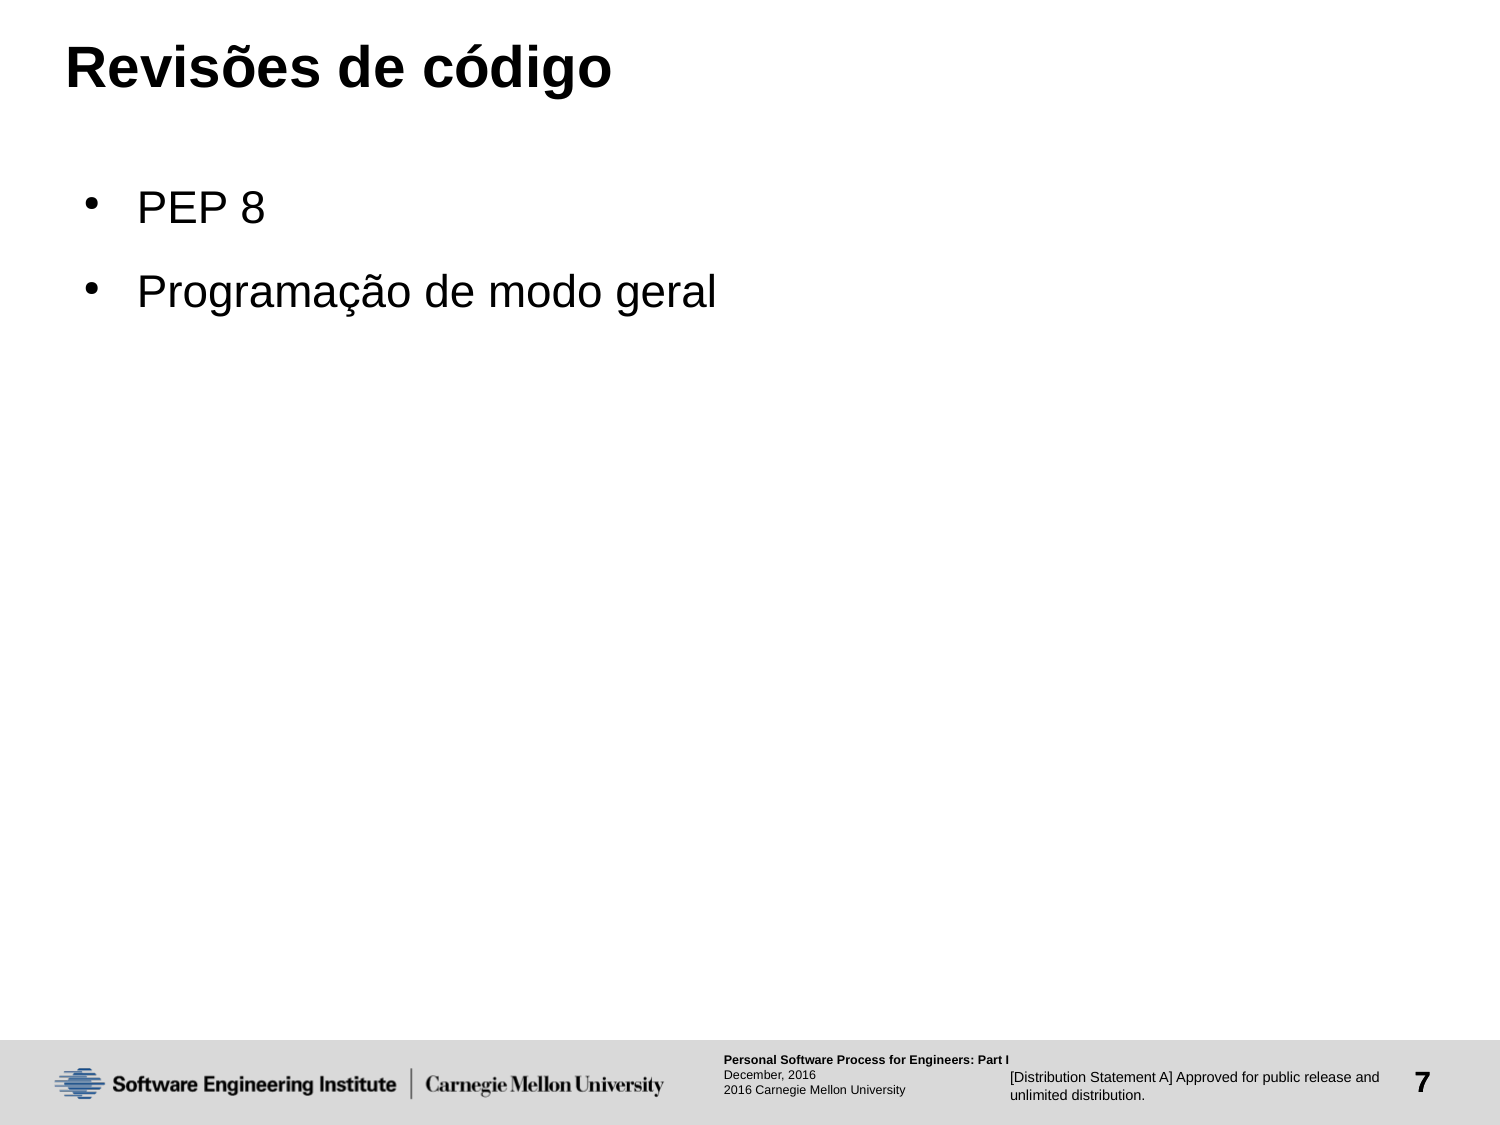

# Revisões de código
PEP 8
Programação de modo geral